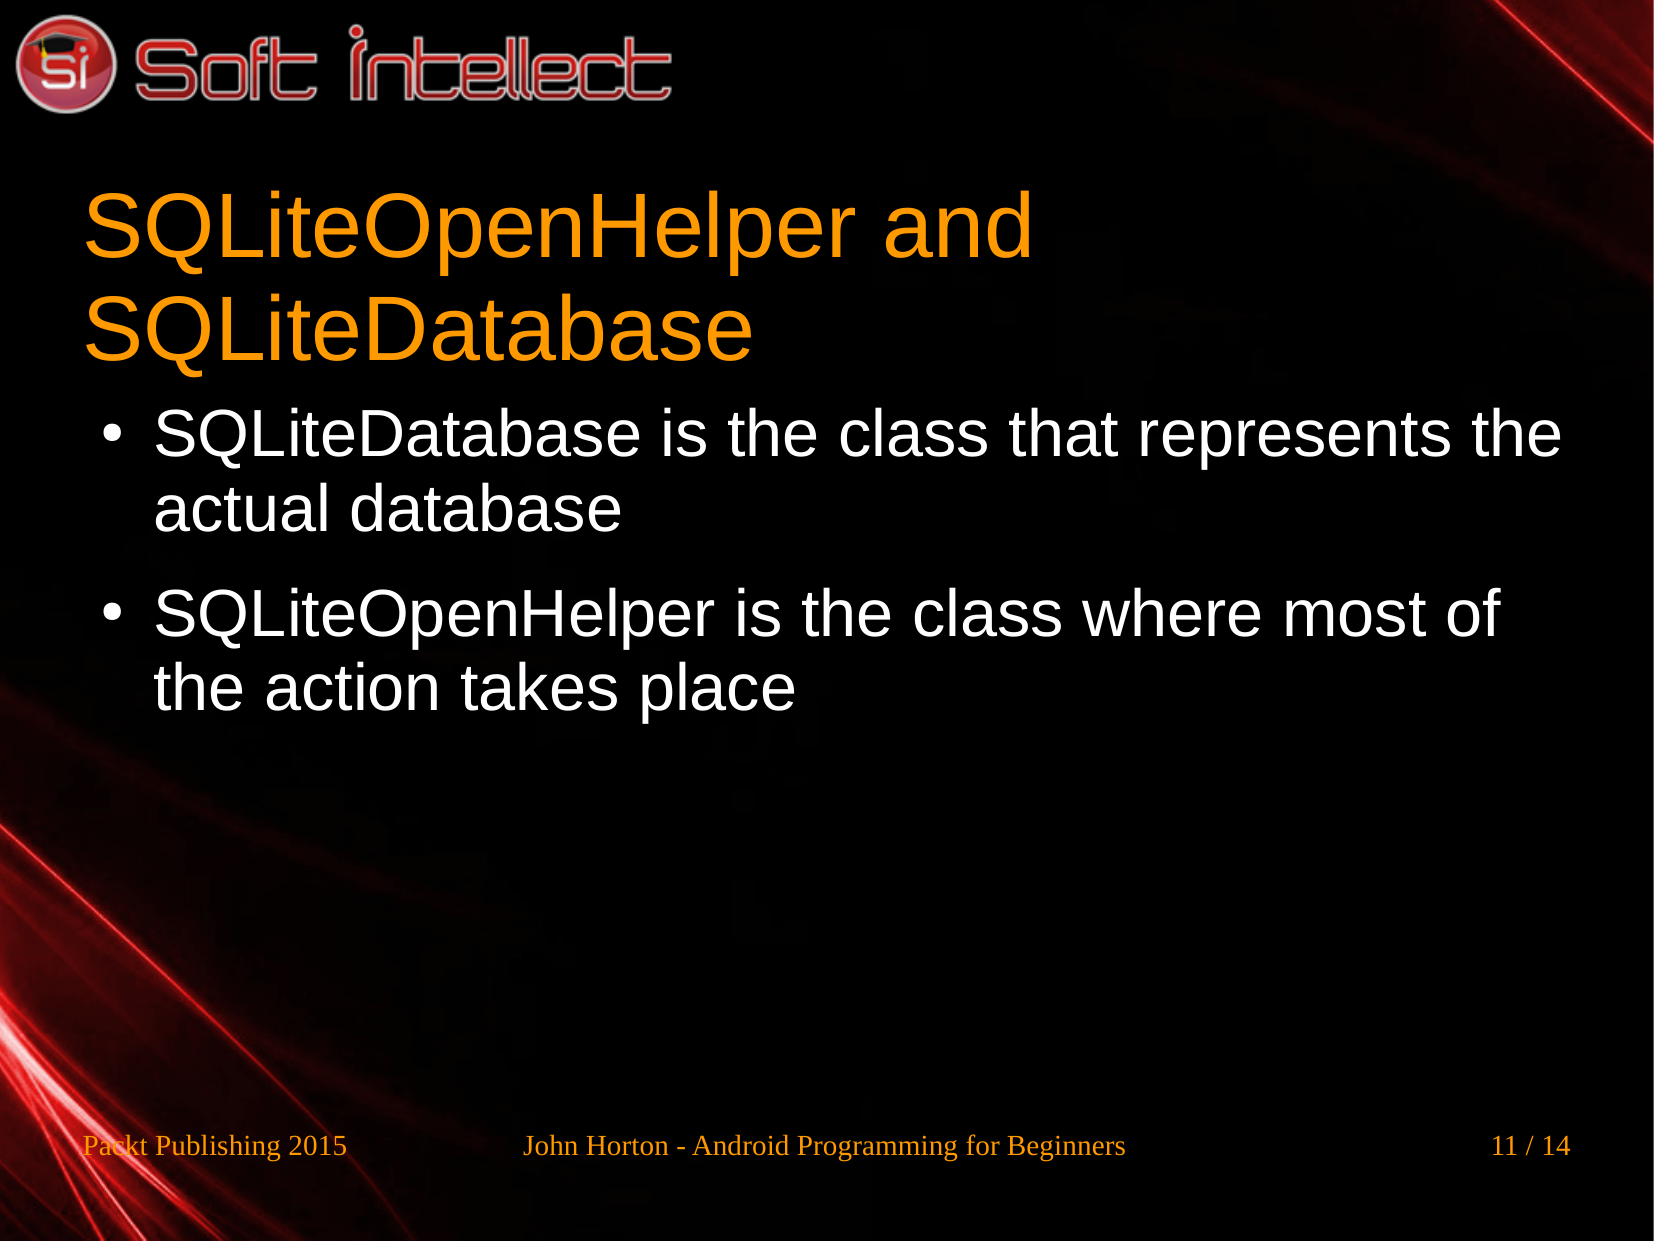

# SQLiteOpenHelper and SQLiteDatabase
SQLiteDatabase is the class that represents the actual database
SQLiteOpenHelper is the class where most of the action takes place
Packt Publishing 2015
John Horton - Android Programming for Beginners
11